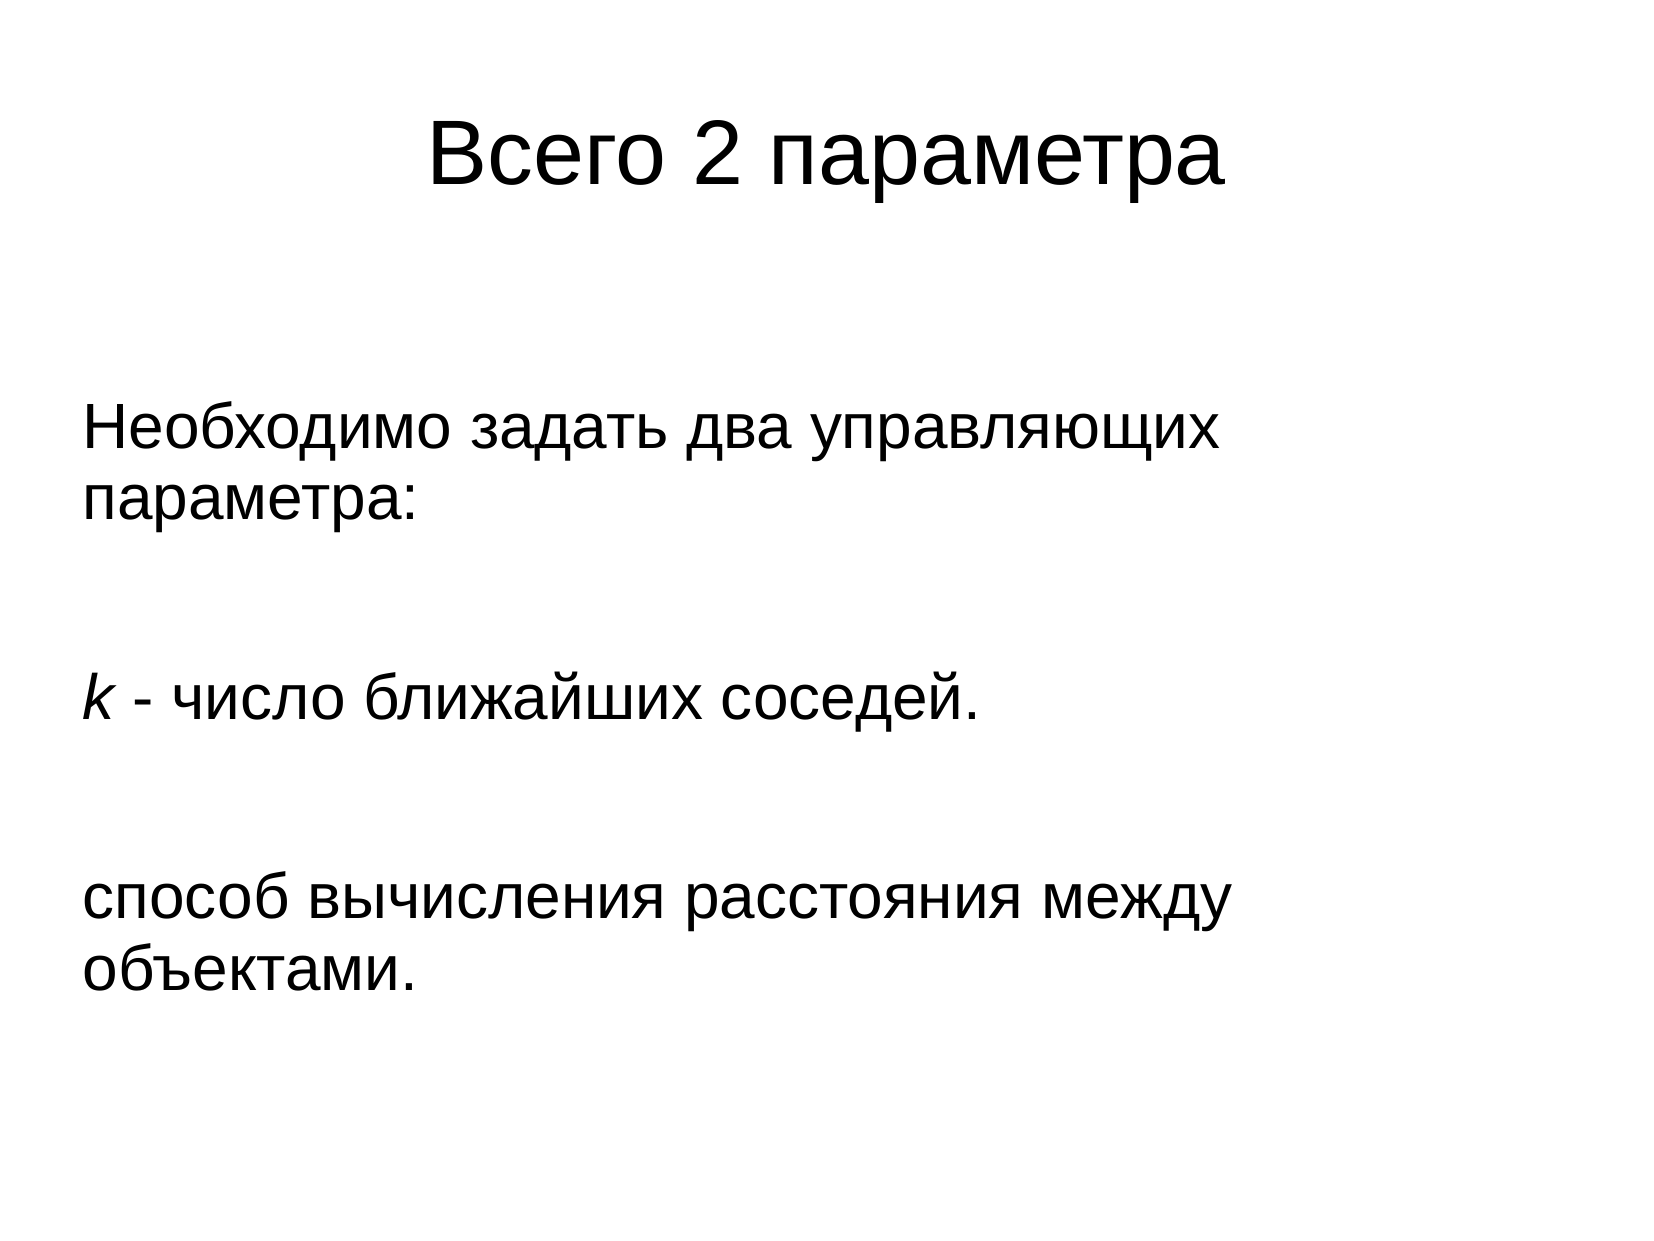

# Всего 2 параметра
Необходимо задать два управляющих параметра:
k - число ближайших соседей.
способ вычисления расстояния между объектами.